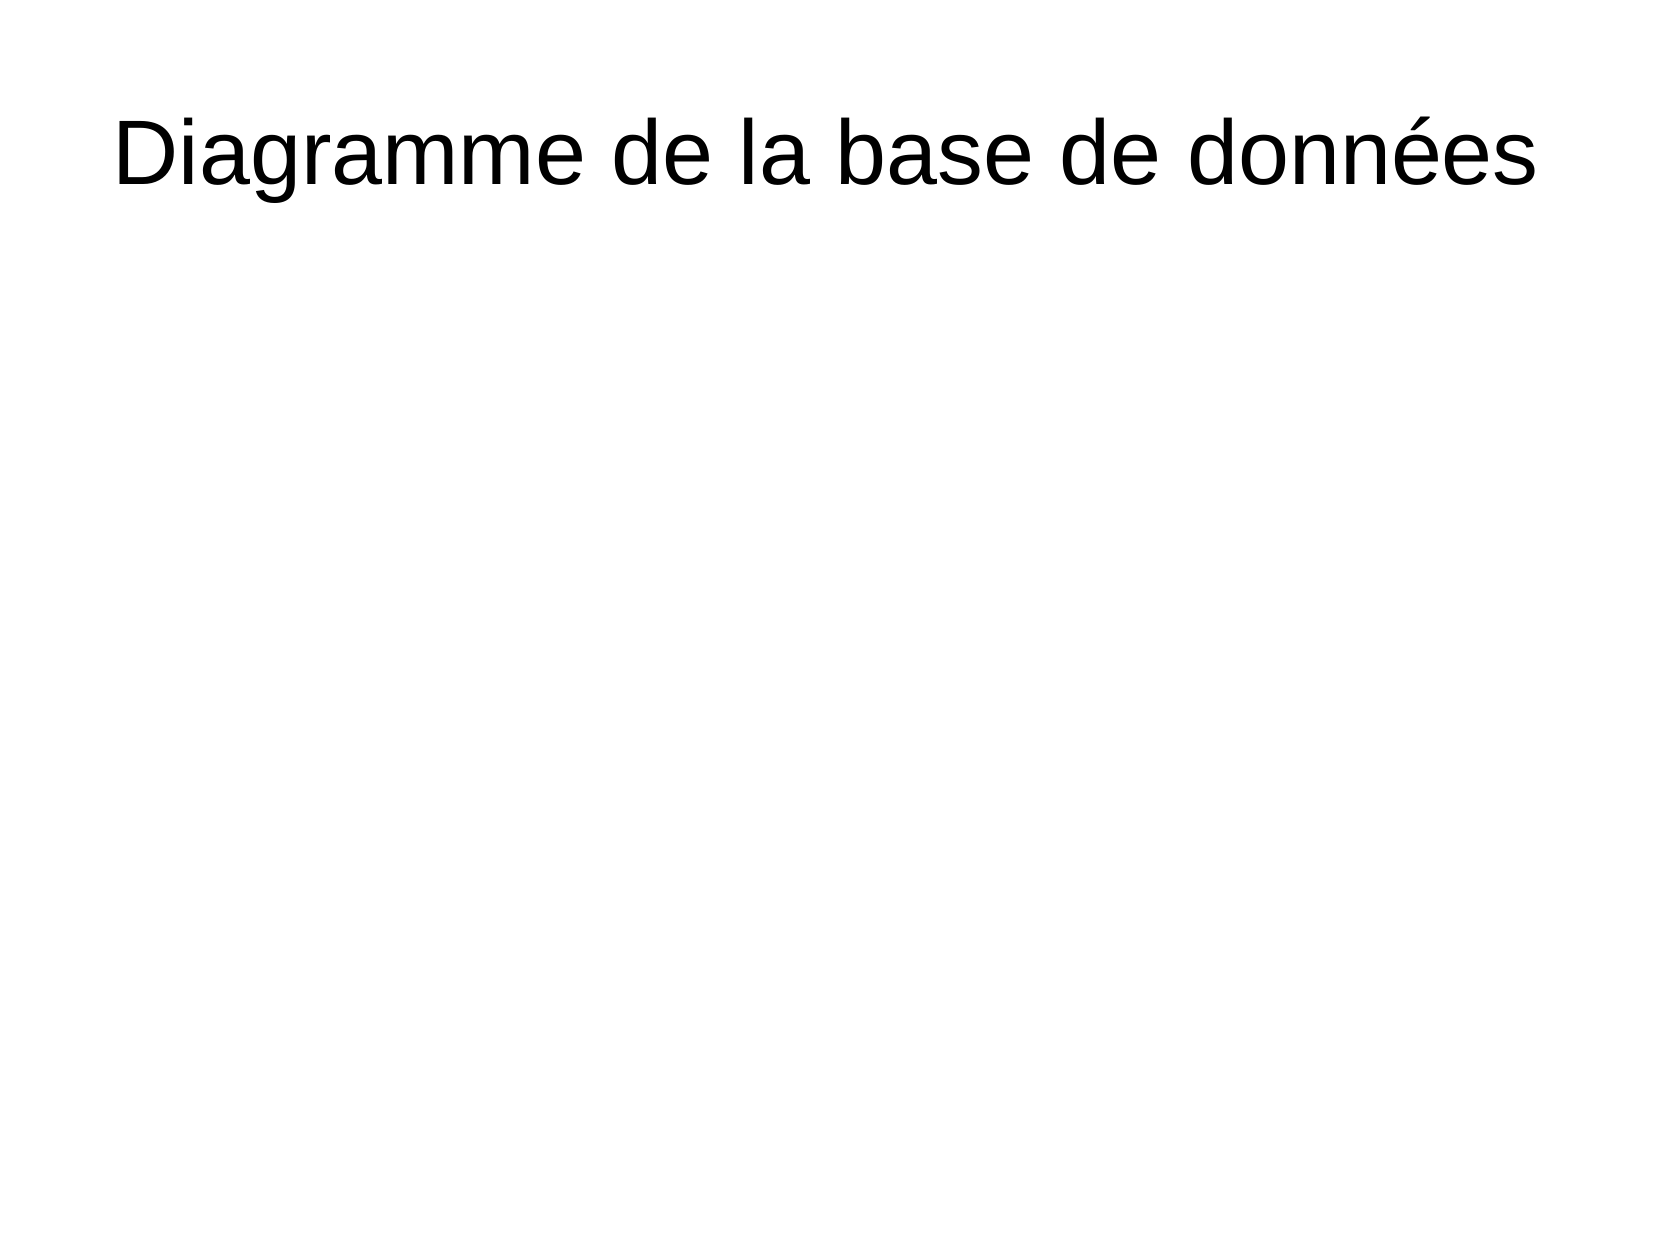

# Diagramme de la base de données